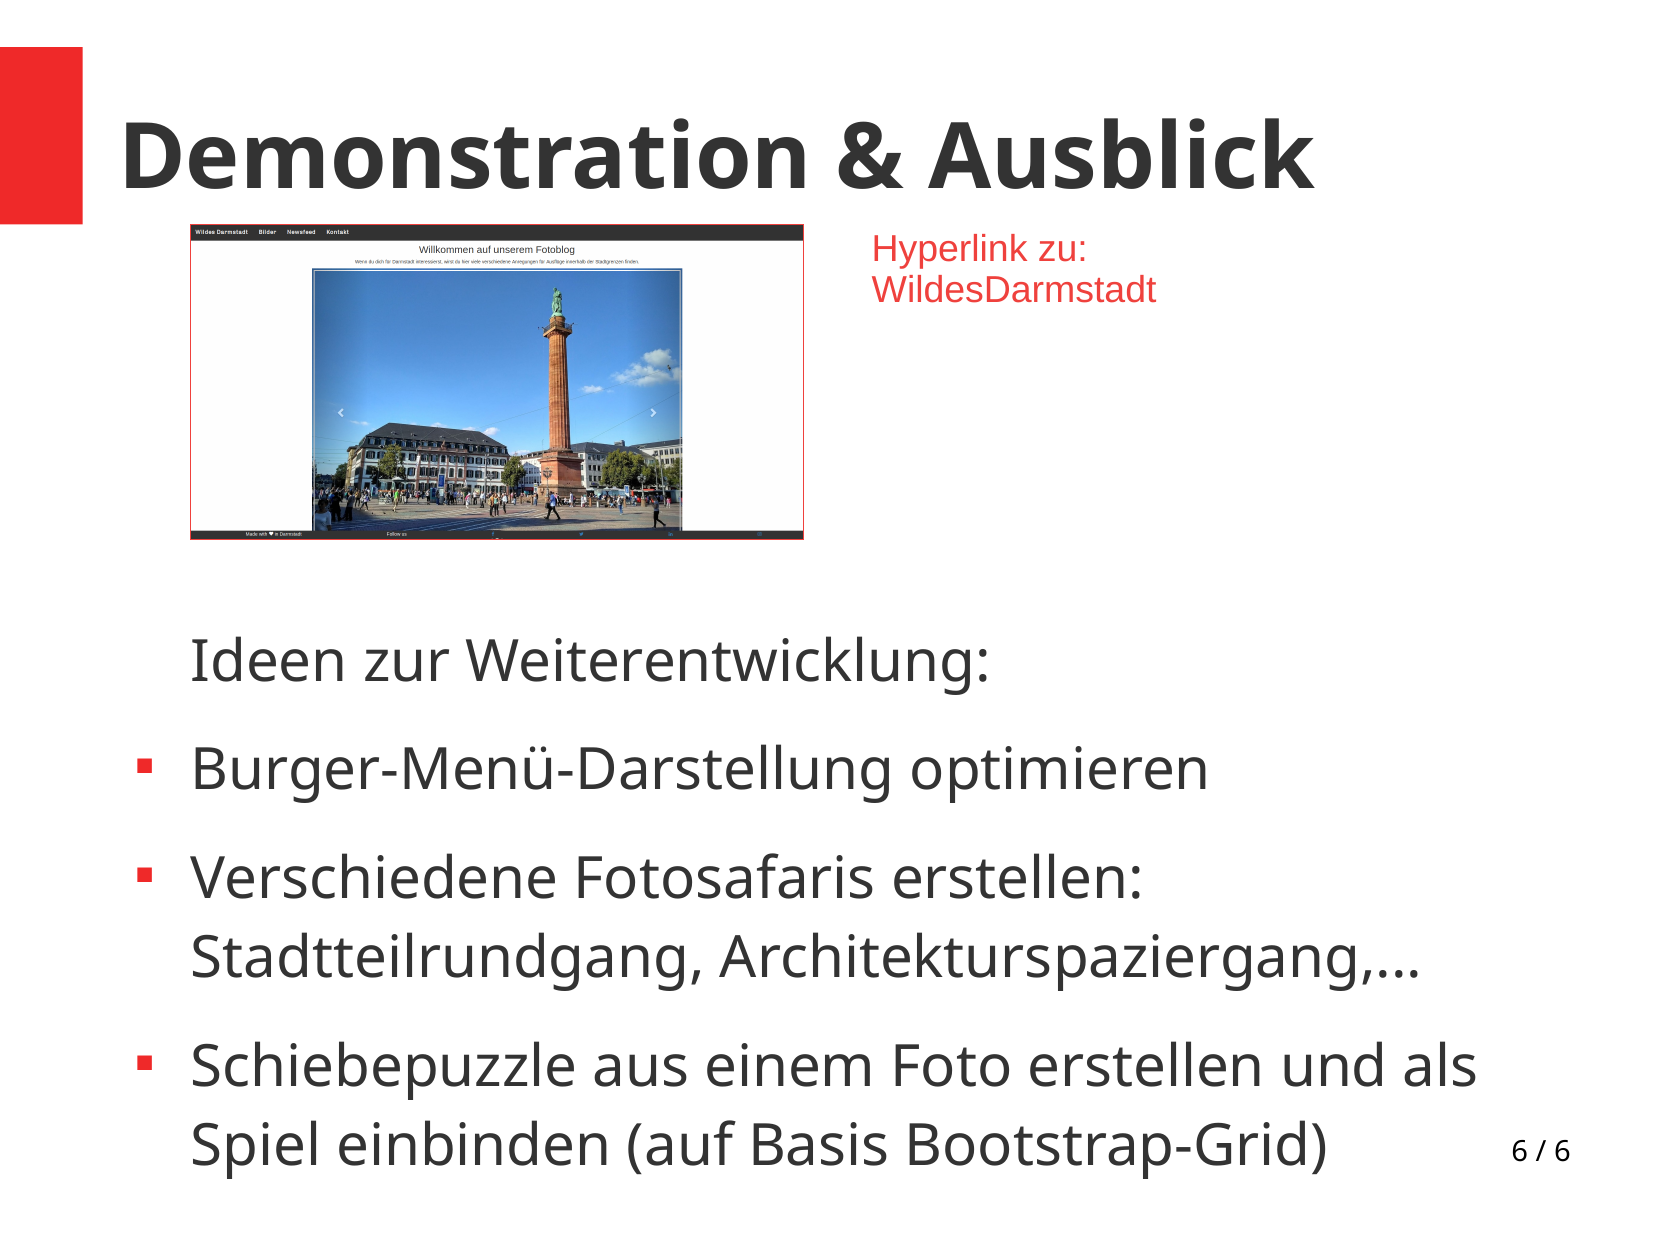

# Demonstration & Ausblick
Hyperlink zu:WildesDarmstadt
Ideen zur Weiterentwicklung:
Burger-Menü-Darstellung optimieren
Verschiedene Fotosafaris erstellen: Stadtteilrundgang, Architekturspaziergang,...
Schiebepuzzle aus einem Foto erstellen und als Spiel einbinden (auf Basis Bootstrap-Grid)
6